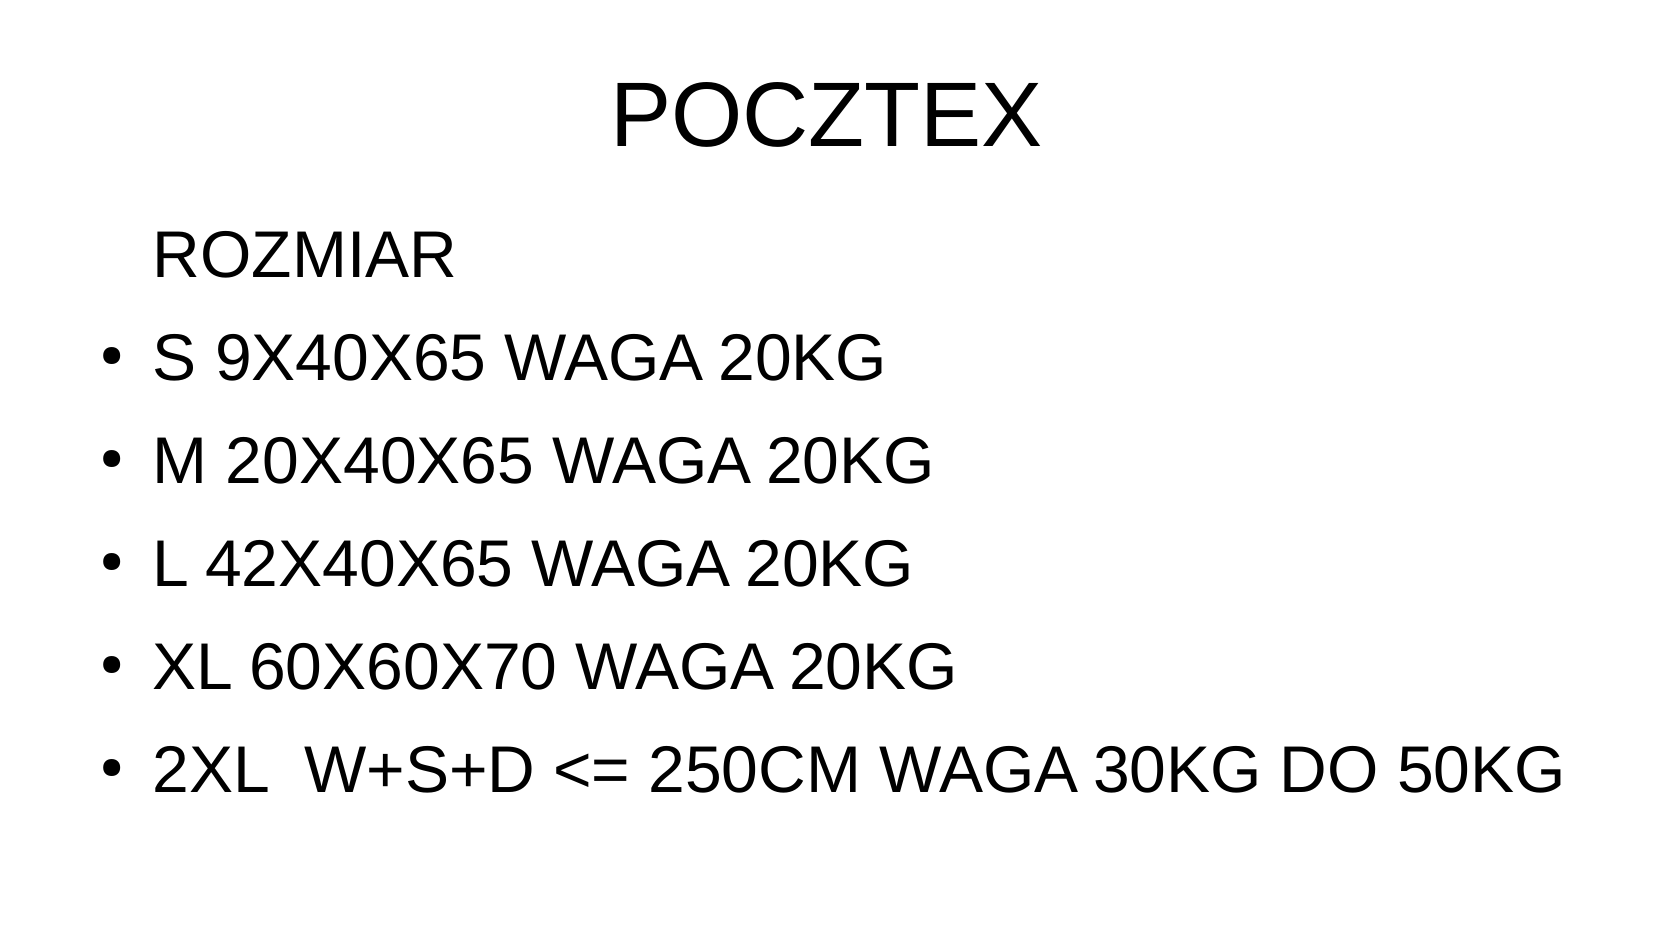

# POCZTEX
ROZMIAR
S 9X40X65 WAGA 20KG
M 20X40X65 WAGA 20KG
L 42X40X65 WAGA 20KG
XL 60X60X70 WAGA 20KG
2XL W+S+D <= 250CM WAGA 30KG DO 50KG